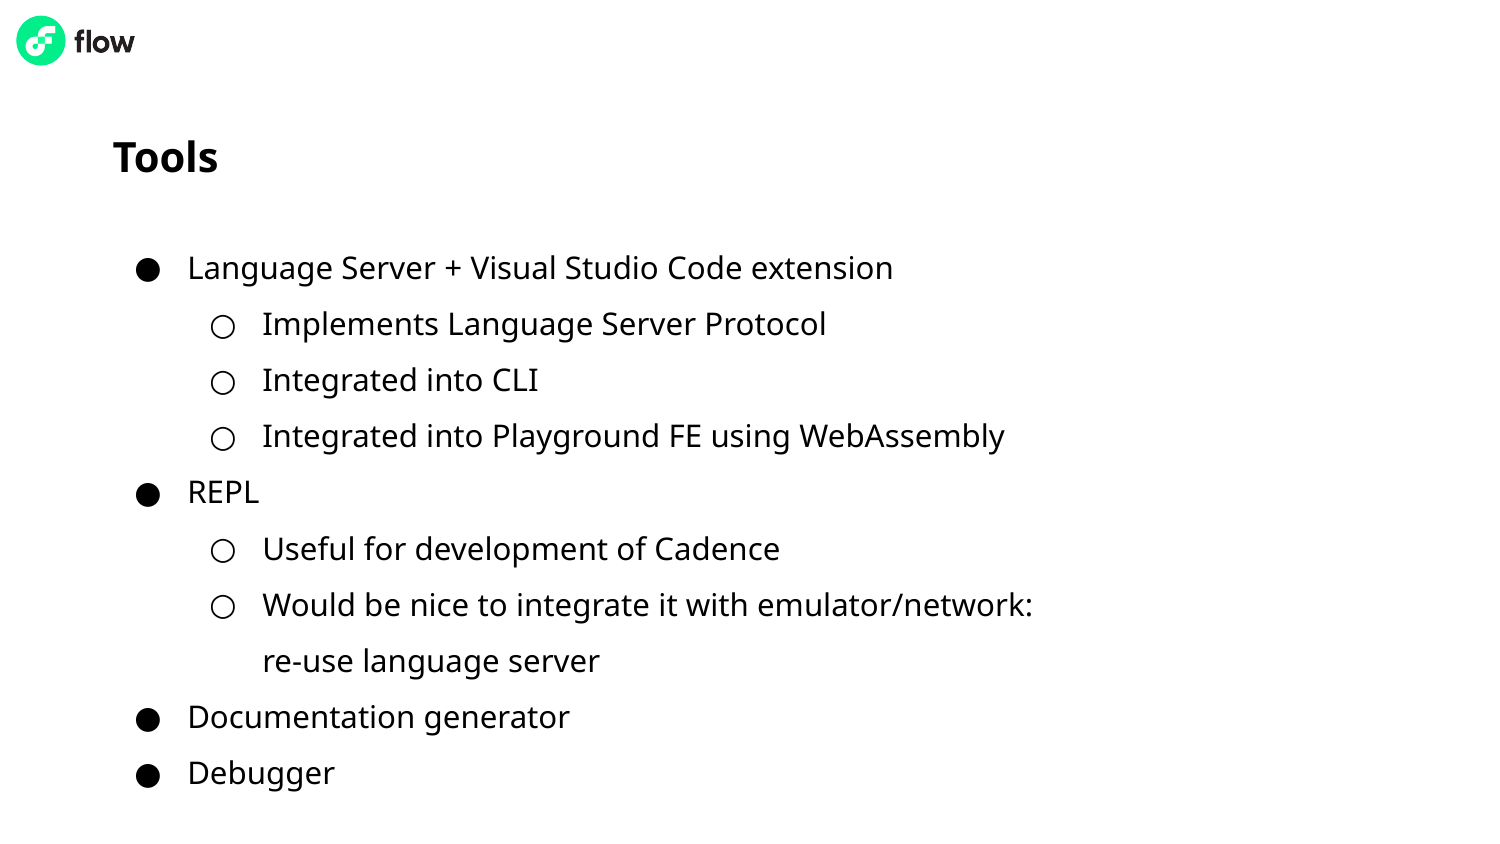

Tools
Language Server + Visual Studio Code extension
Implements Language Server Protocol
Integrated into CLI
Integrated into Playground FE using WebAssembly
REPL
Useful for development of Cadence
Would be nice to integrate it with emulator/network:
re-use language server
Documentation generator
Debugger